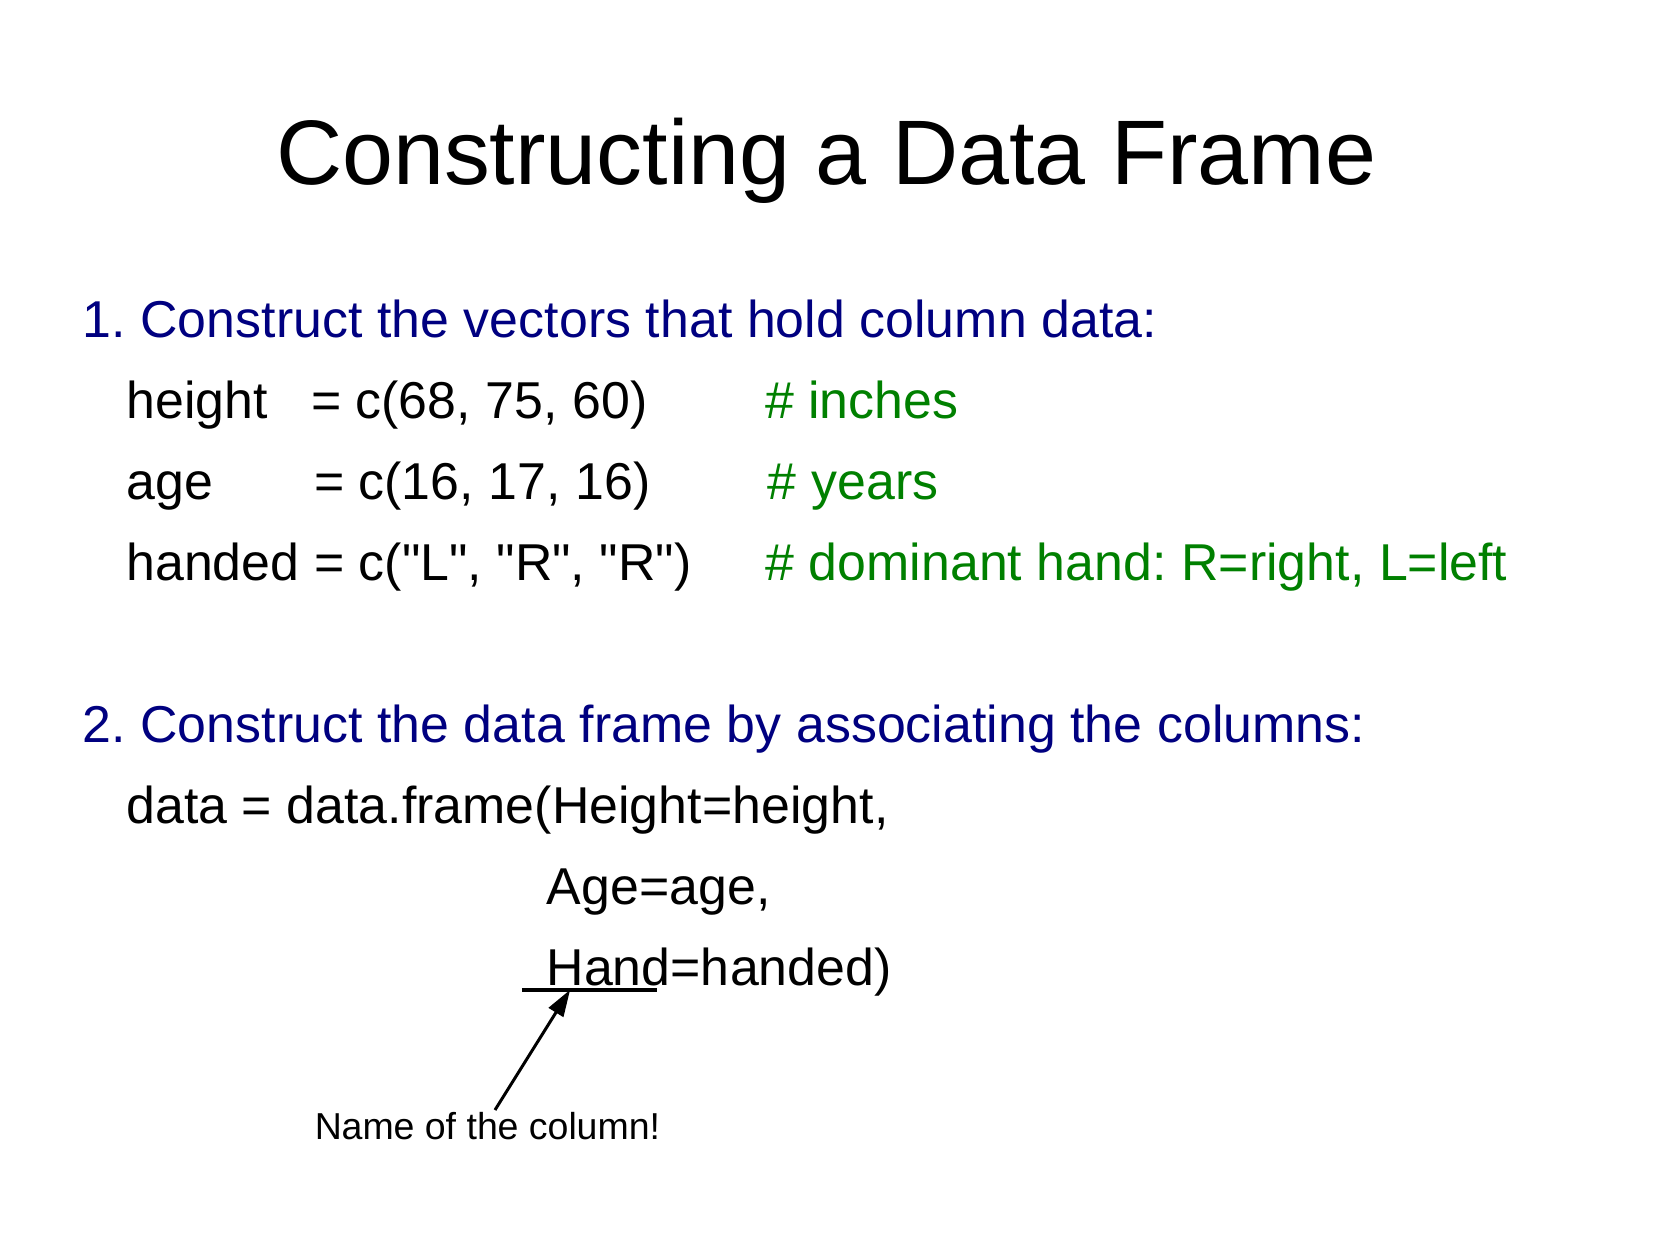

# Constructing a Data Frame
1. Construct the vectors that hold column data:
 height = c(68, 75, 60) # inches
 age = c(16, 17, 16) # years
 handed = c("L", "R", "R") # dominant hand: R=right, L=left
2. Construct the data frame by associating the columns:
 data = data.frame(Height=height,
 Age=age,
 Hand=handed)
Name of the column!